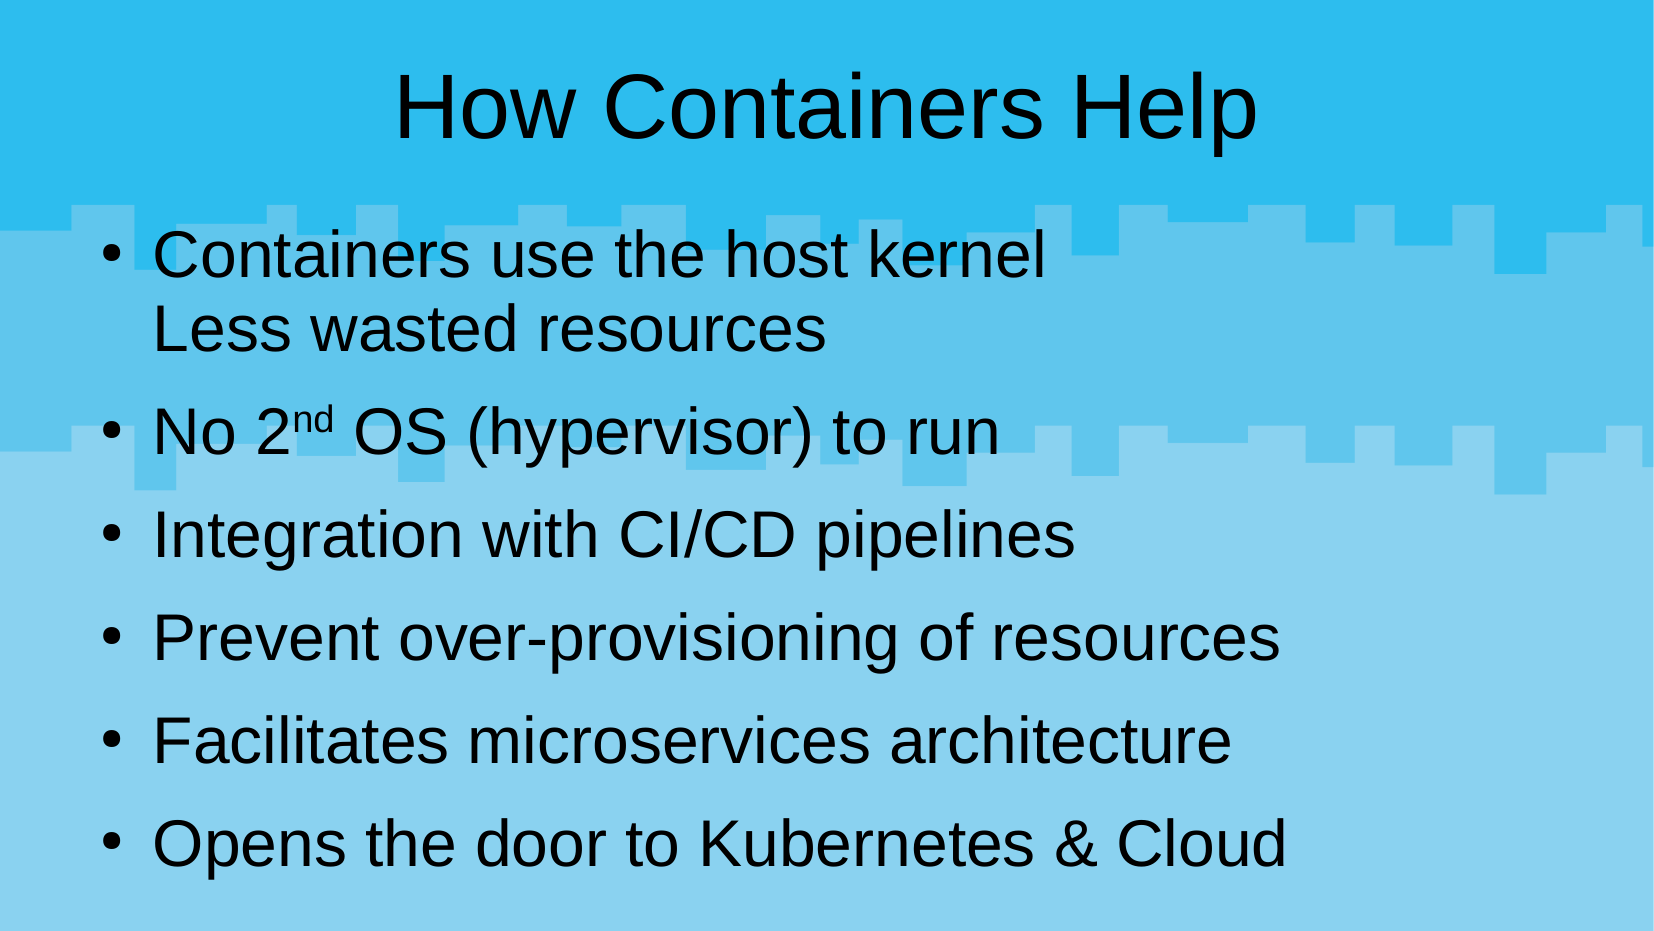

# How Containers Help
Containers use the host kernel
Less wasted resources
No 2nd OS (hypervisor) to run
Integration with CI/CD pipelines
Prevent over-provisioning of resources
Facilitates microservices architecture
Opens the door to Kubernetes & Cloud